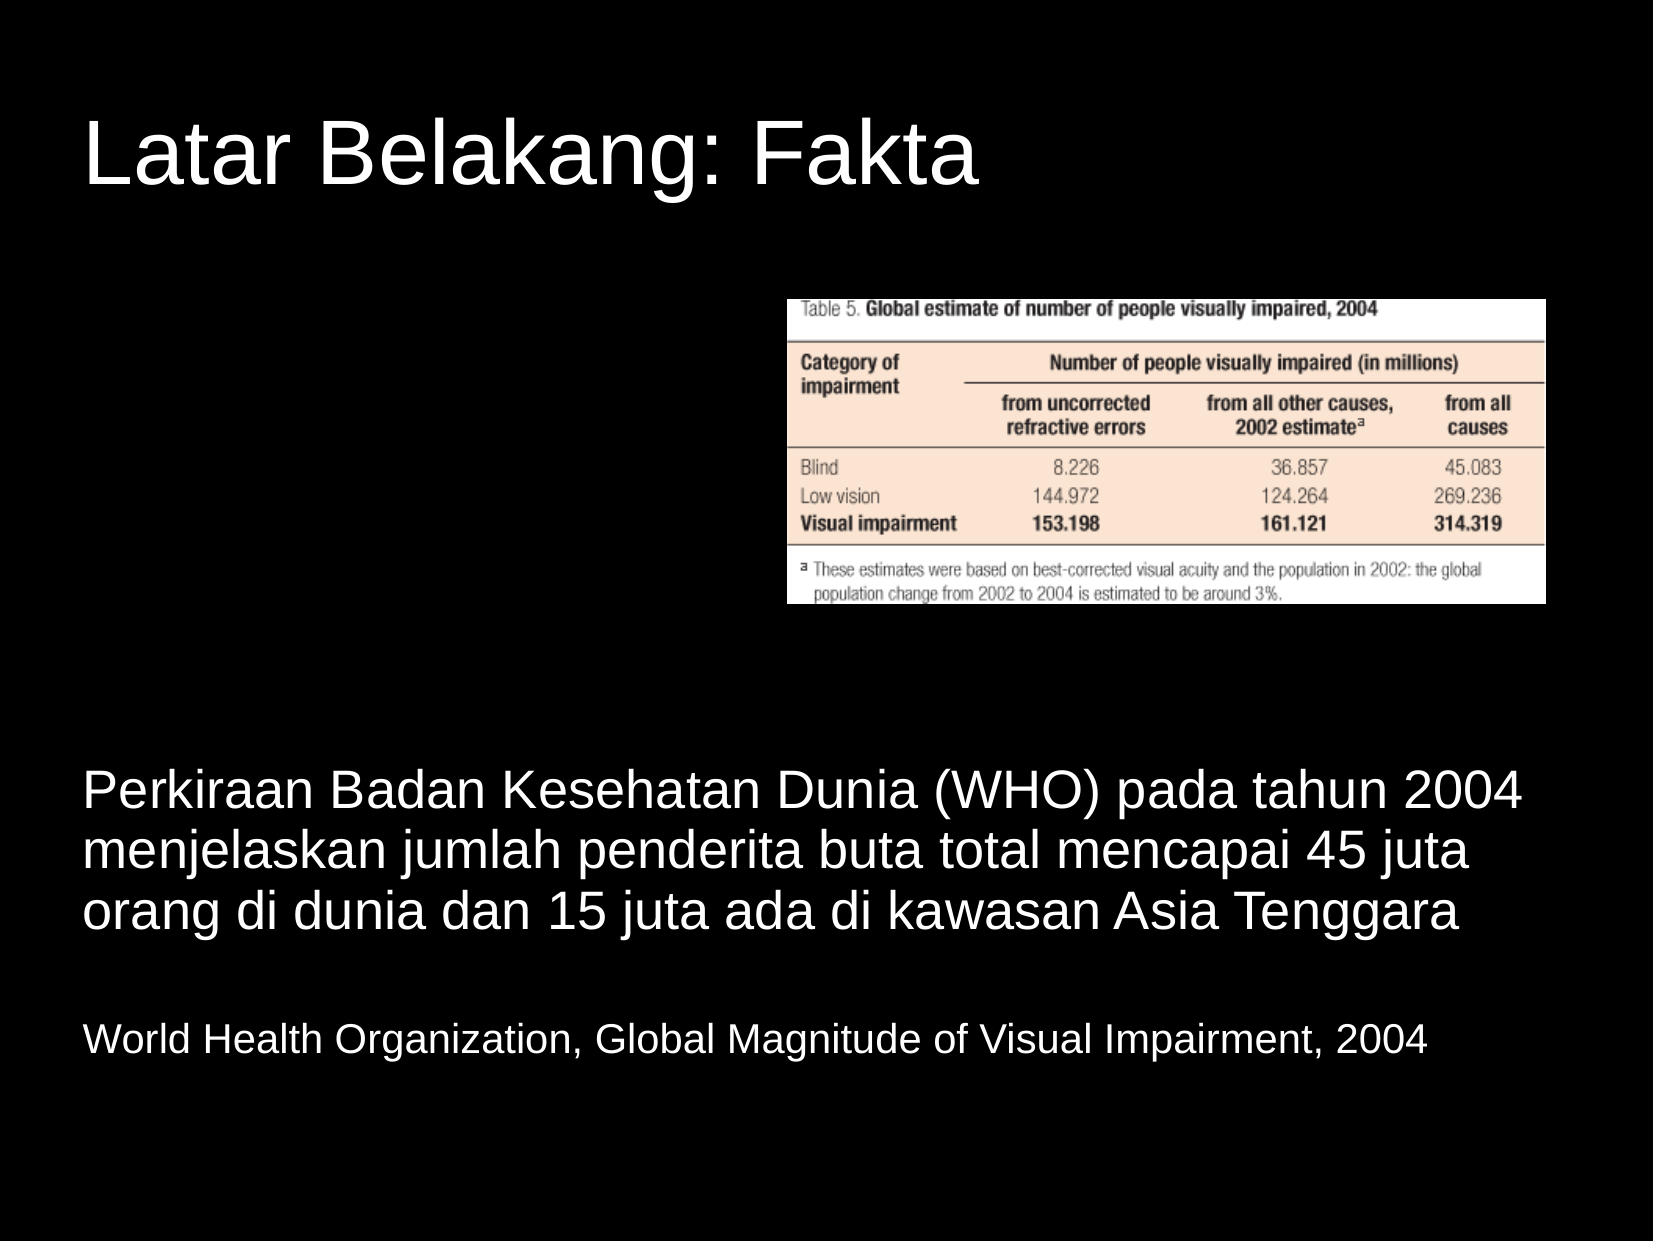

# Latar Belakang: Fakta
Perkiraan Badan Kesehatan Dunia (WHO) pada tahun 2004 menjelaskan jumlah penderita buta total mencapai 45 juta orang di dunia dan 15 juta ada di kawasan Asia Tenggara
World Health Organization, Global Magnitude of Visual Impairment, 2004